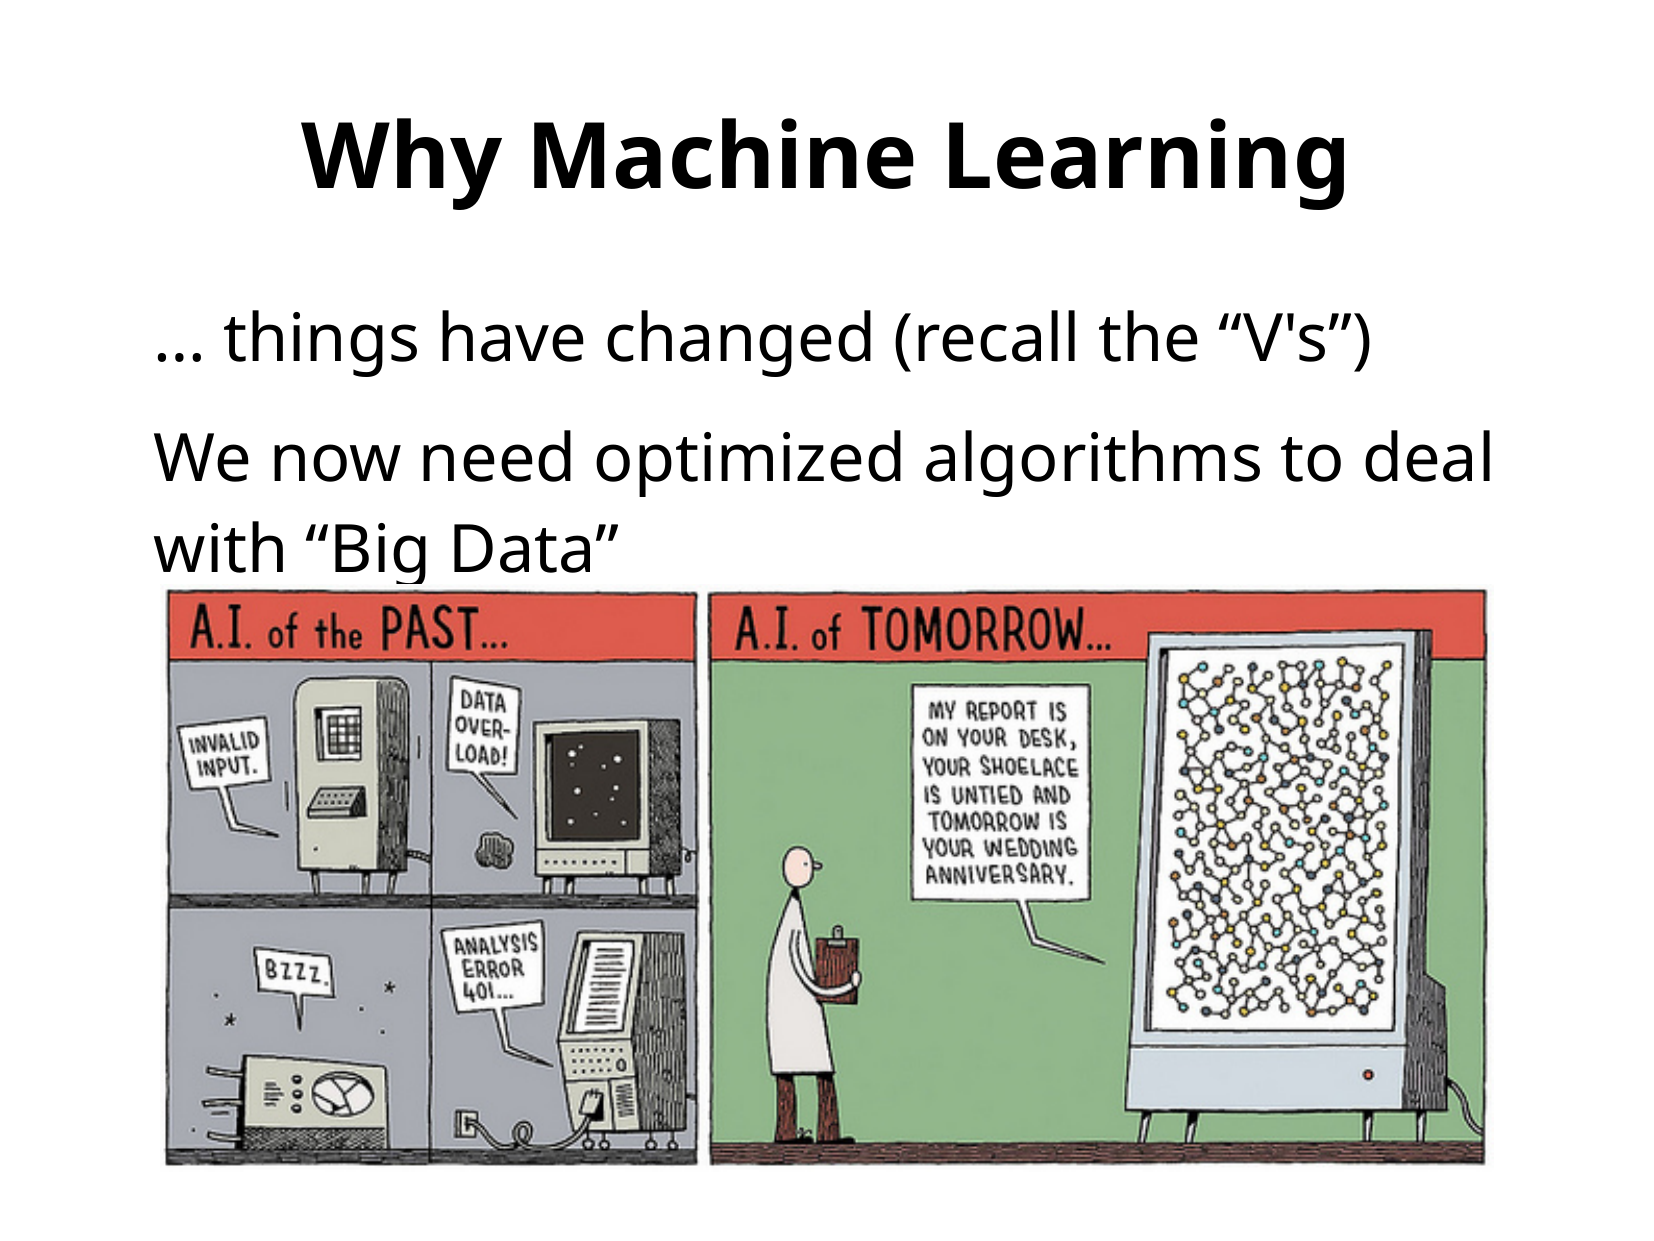

# Why Machine Learning
… things have changed (recall the “V's”)
We now need optimized algorithms to deal with “Big Data”